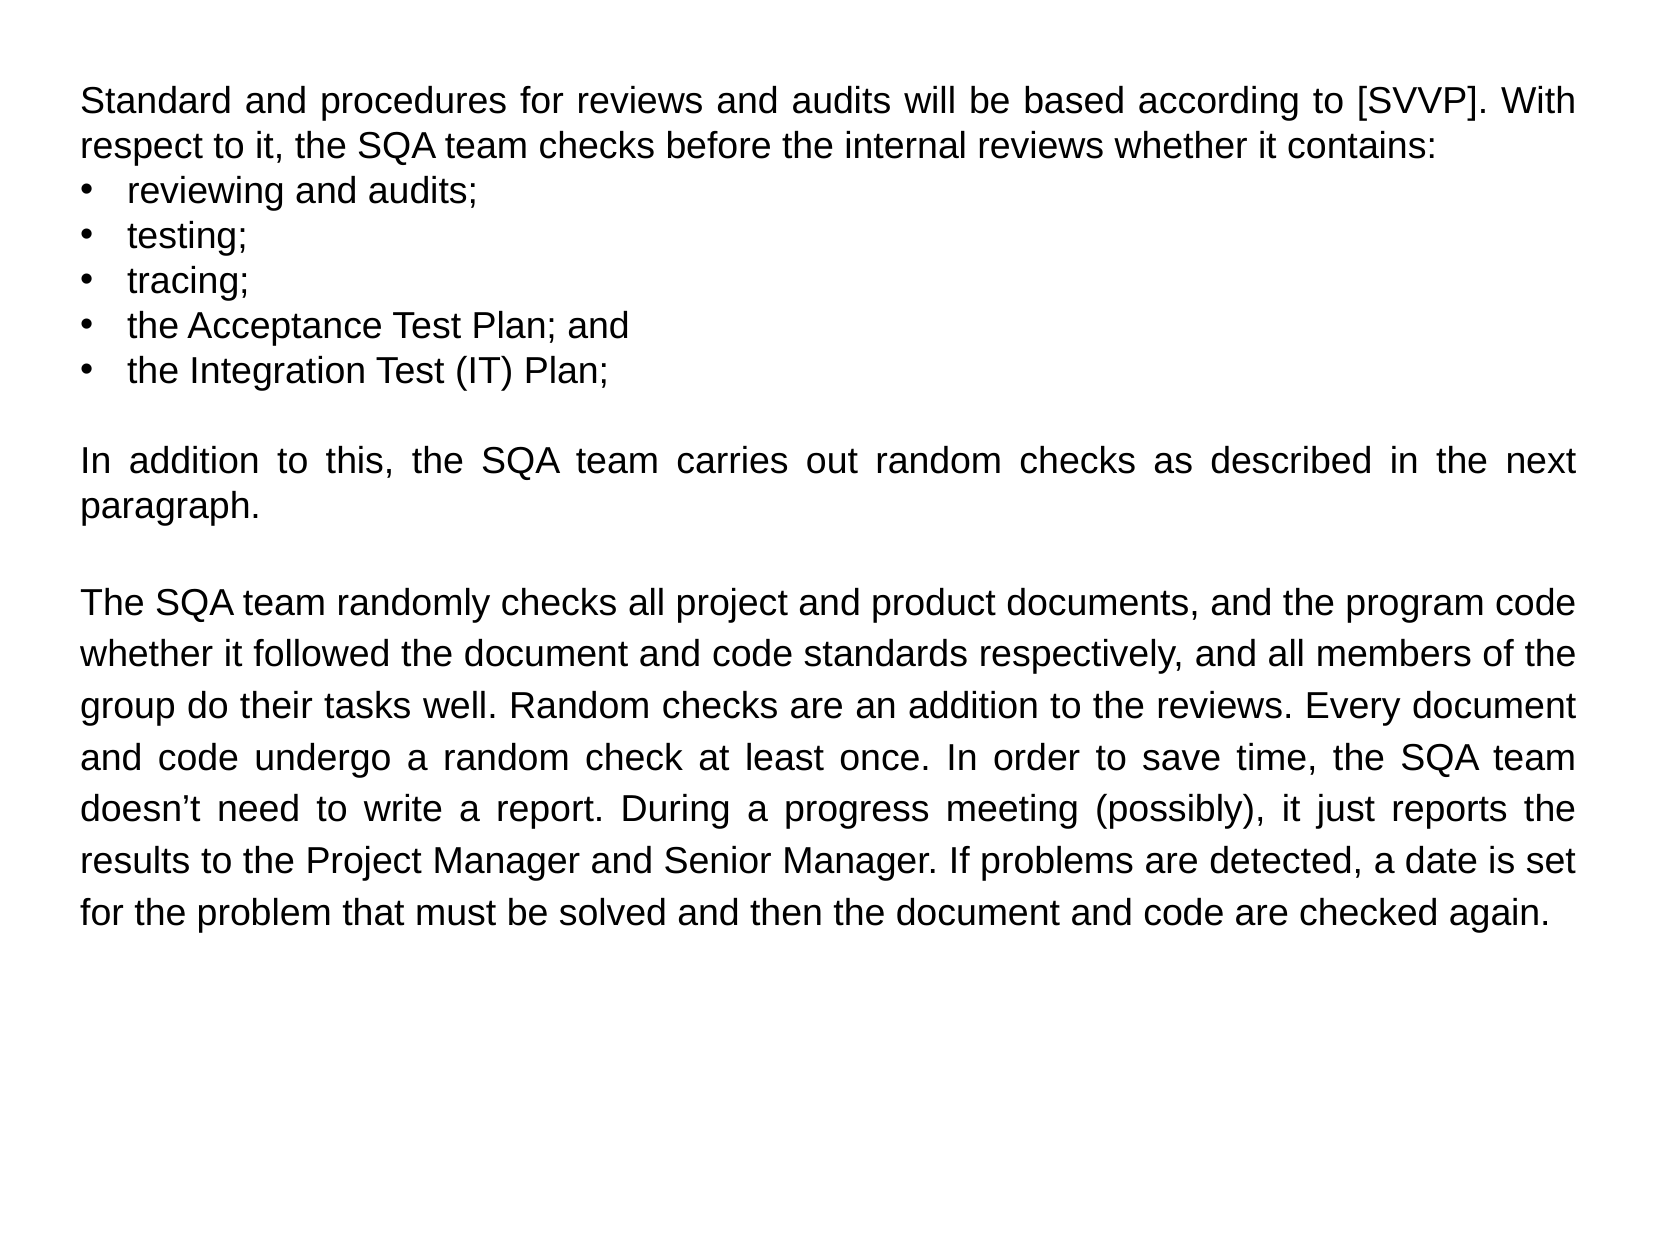

Standard and procedures for reviews and audits will be based according to [SVVP]. With respect to it, the SQA team checks before the internal reviews whether it contains:
reviewing and audits;
testing;
tracing;
the Acceptance Test Plan; and
the Integration Test (IT) Plan;
In addition to this, the SQA team carries out random checks as described in the next paragraph.
The SQA team randomly checks all project and product documents, and the program code whether it followed the document and code standards respectively, and all members of the group do their tasks well. Random checks are an addition to the reviews. Every document and code undergo a random check at least once. In order to save time, the SQA team doesn’t need to write a report. During a progress meeting (possibly), it just reports the results to the Project Manager and Senior Manager. If problems are detected, a date is set for the problem that must be solved and then the document and code are checked again.